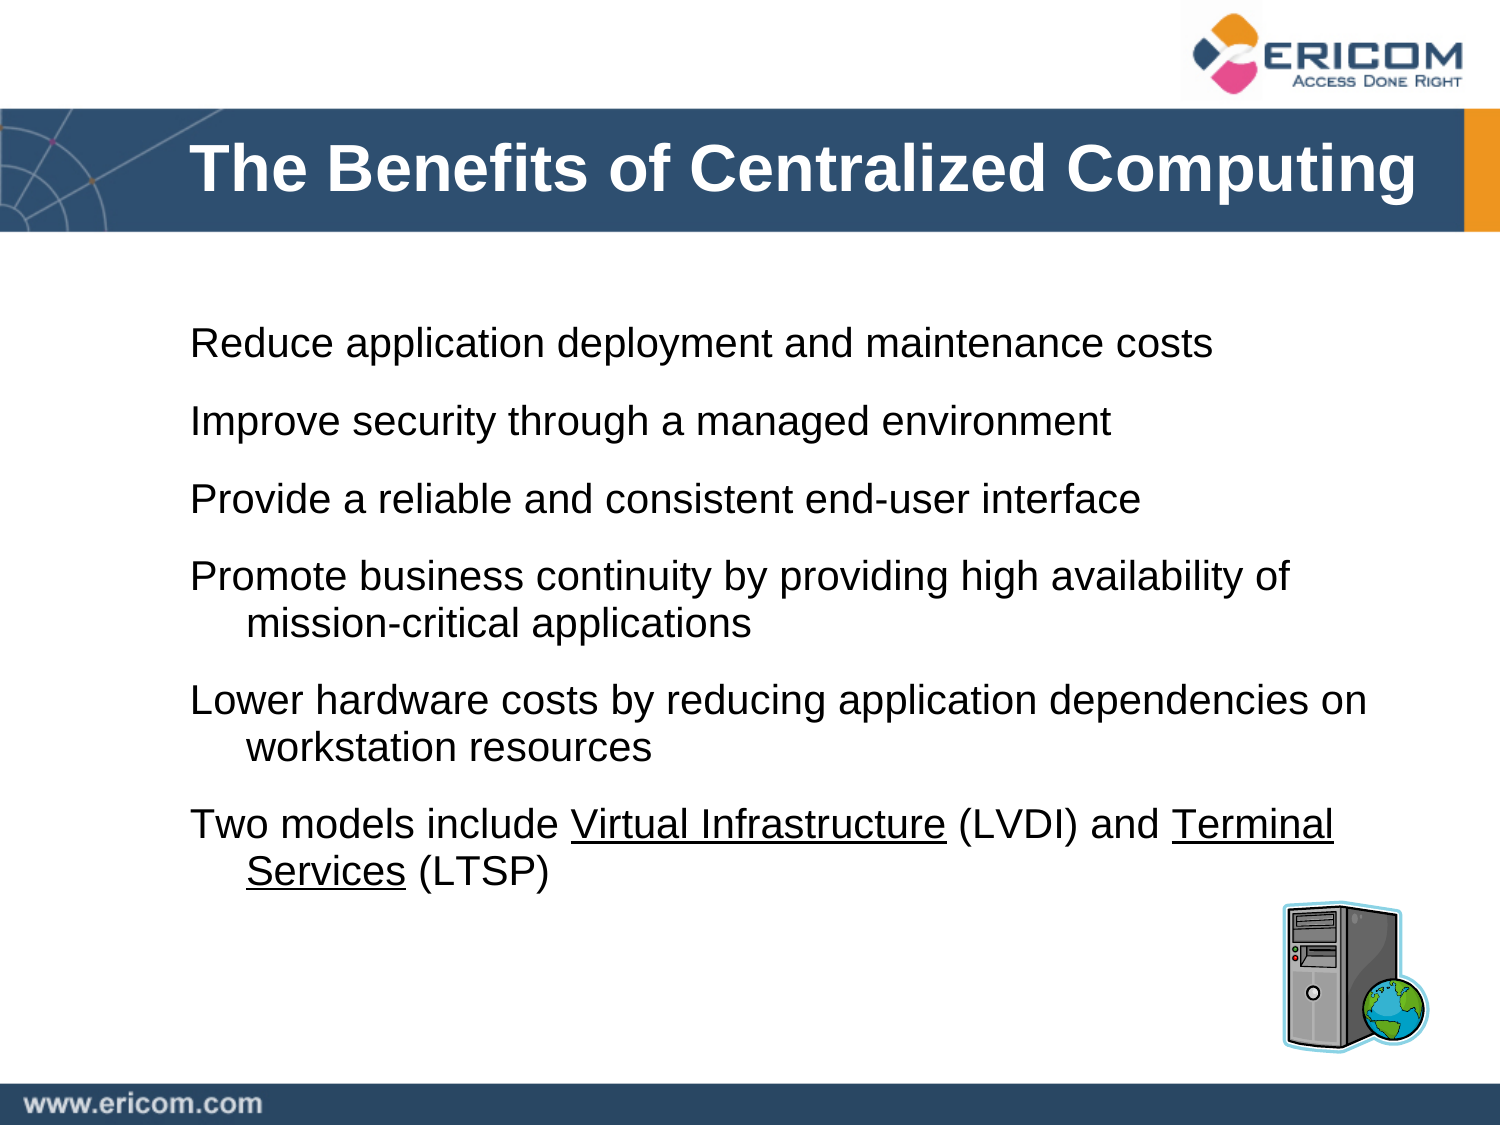

# The Benefits of Centralized Computing
Reduce application deployment and maintenance costs
Improve security through a managed environment
Provide a reliable and consistent end-user interface
Promote business continuity by providing high availability of mission-critical applications
Lower hardware costs by reducing application dependencies on workstation resources
Two models include Virtual Infrastructure (LVDI) and Terminal Services (LTSP)